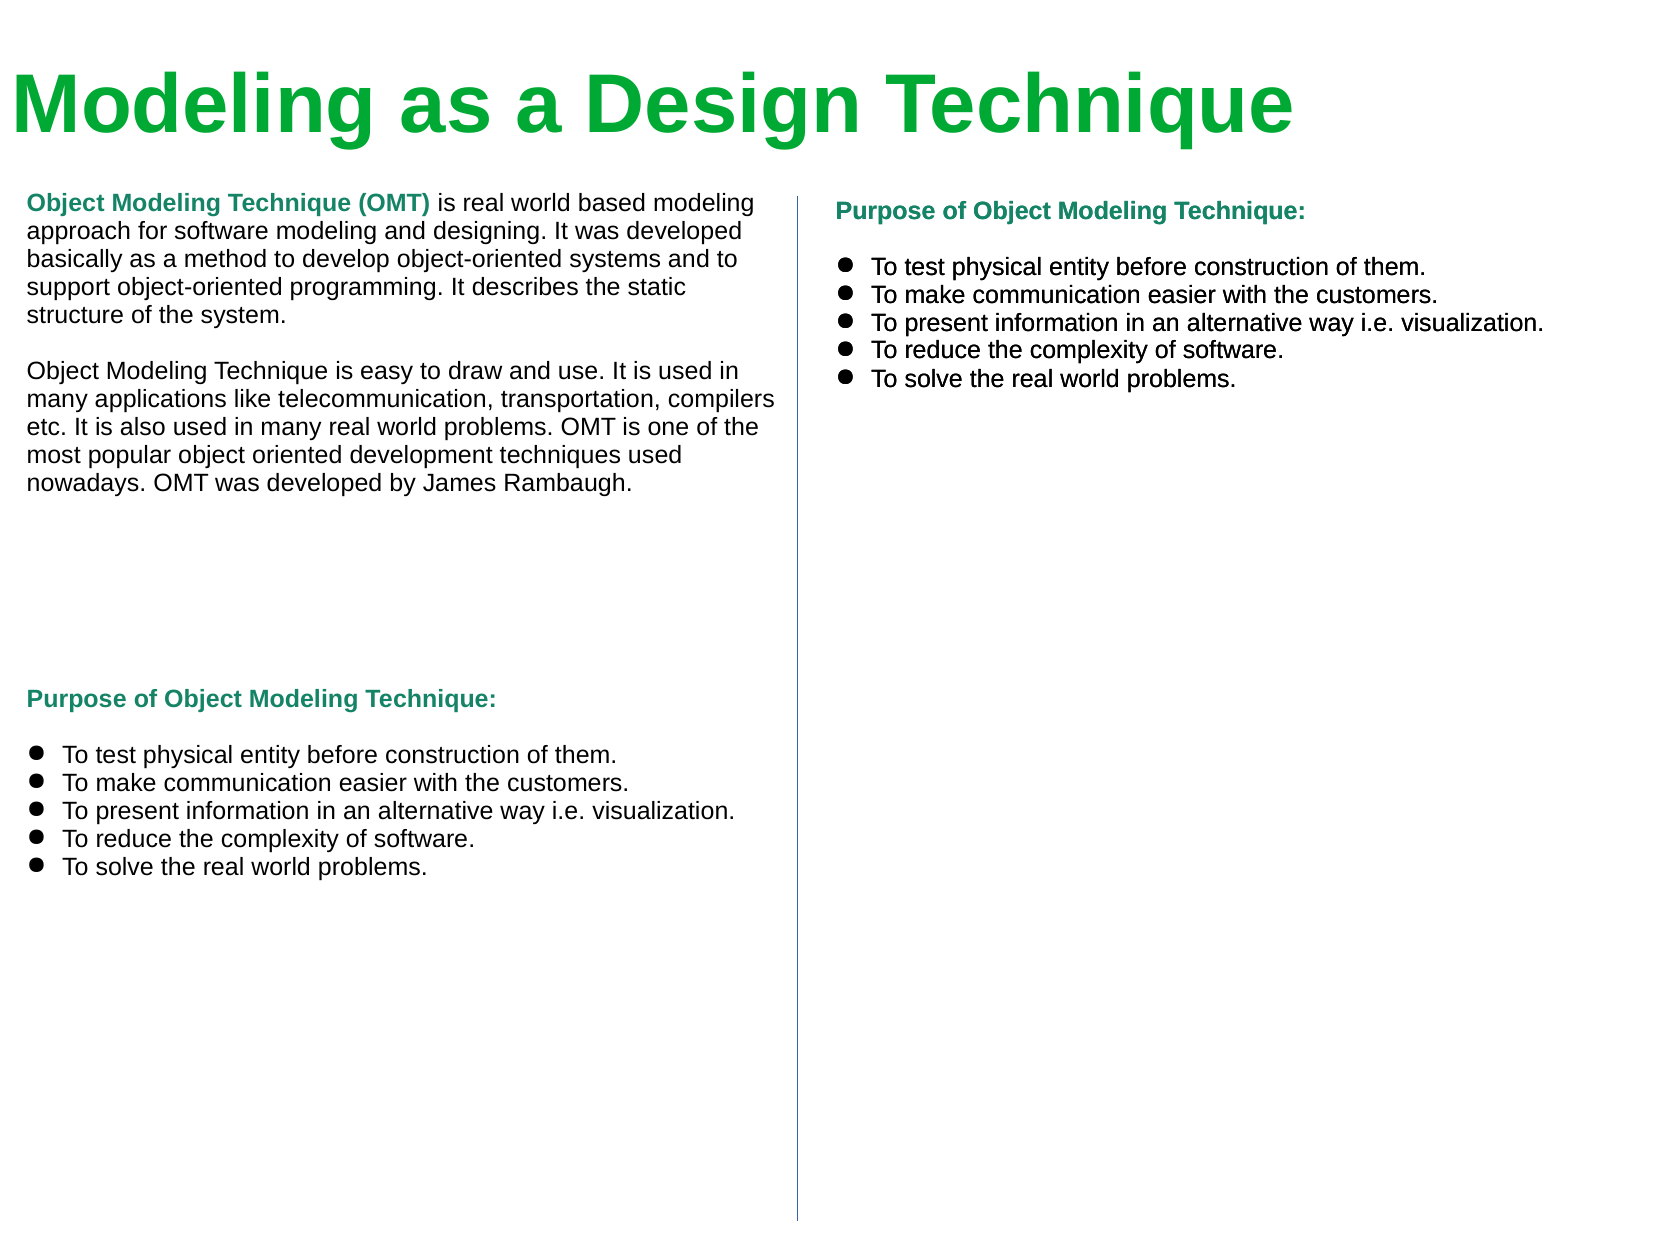

# Modeling as a Design Technique
Object Modeling Technique (OMT) is real world based modeling approach for software modeling and designing. It was developed basically as a method to develop object-oriented systems and to support object-oriented programming. It describes the static structure of the system.
Object Modeling Technique is easy to draw and use. It is used in many applications like telecommunication, transportation, compilers etc. It is also used in many real world problems. OMT is one of the most popular object oriented development techniques used nowadays. OMT was developed by James Rambaugh.
Purpose of Object Modeling Technique:
To test physical entity before construction of them.
To make communication easier with the customers.
To present information in an alternative way i.e. visualization.
To reduce the complexity of software.
To solve the real world problems.
Purpose of Object Modeling Technique:
To test physical entity before construction of them.
To make communication easier with the customers.
To present information in an alternative way i.e. visualization.
To reduce the complexity of software.
To solve the real world problems.
Purpose of Object Modeling Technique:
To test physical entity before construction of them.
To make communication easier with the customers.
To present information in an alternative way i.e. visualization.
To reduce the complexity of software.
To solve the real world problems.